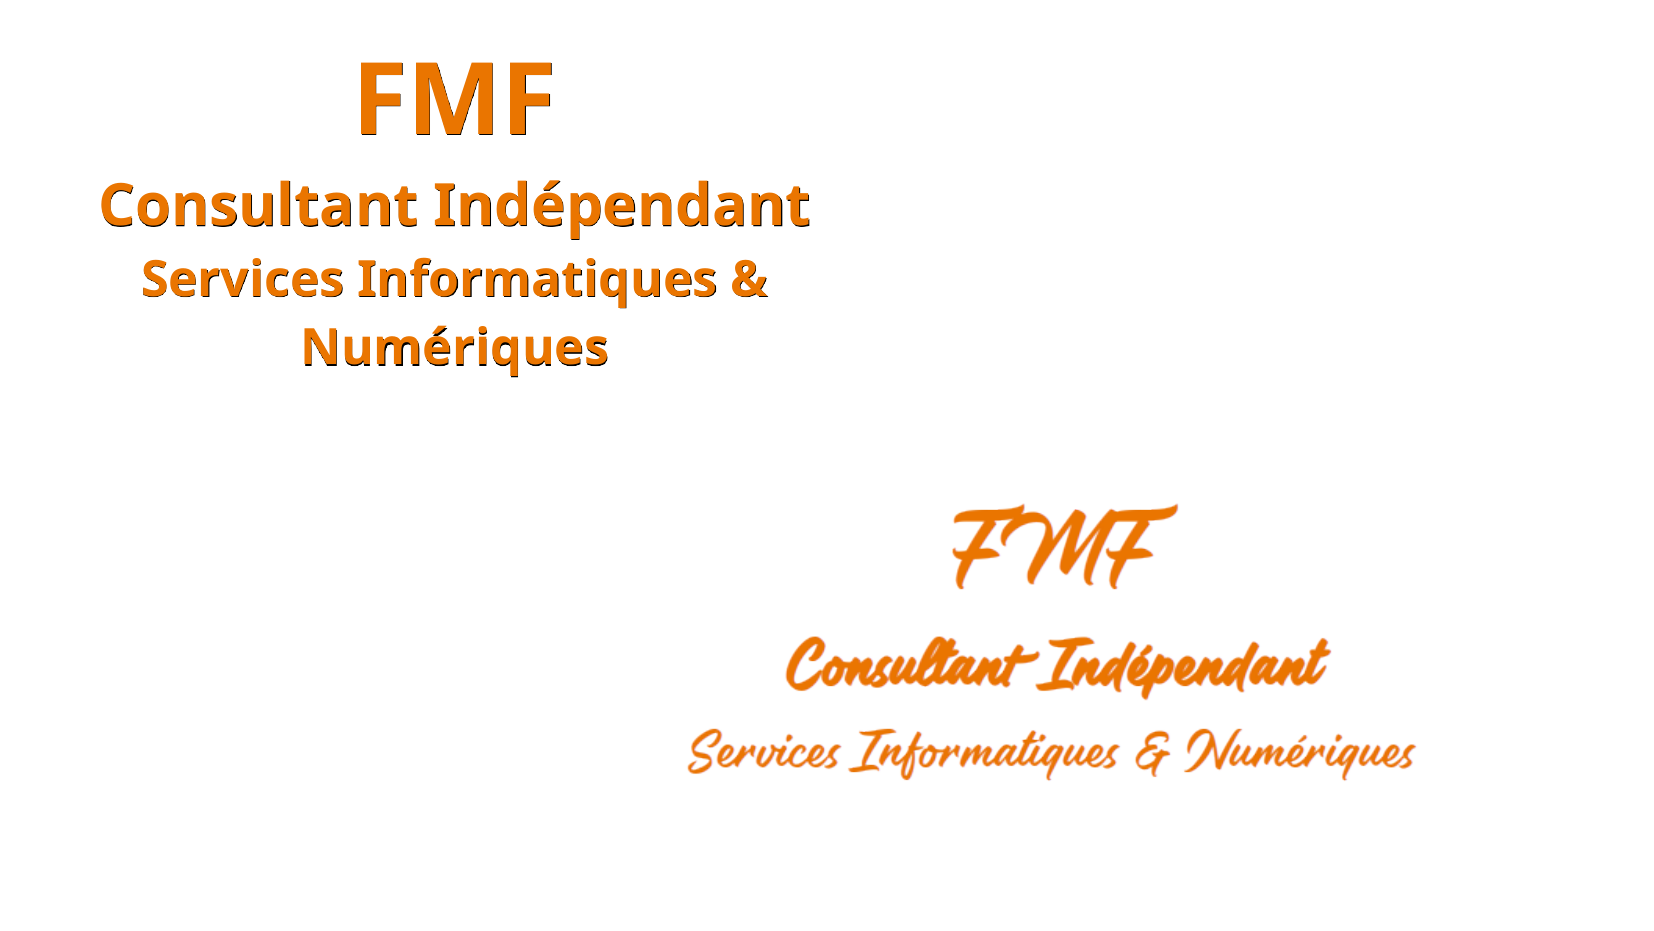

# FMF Consultant Indépendant Services Informatiques & Numériques